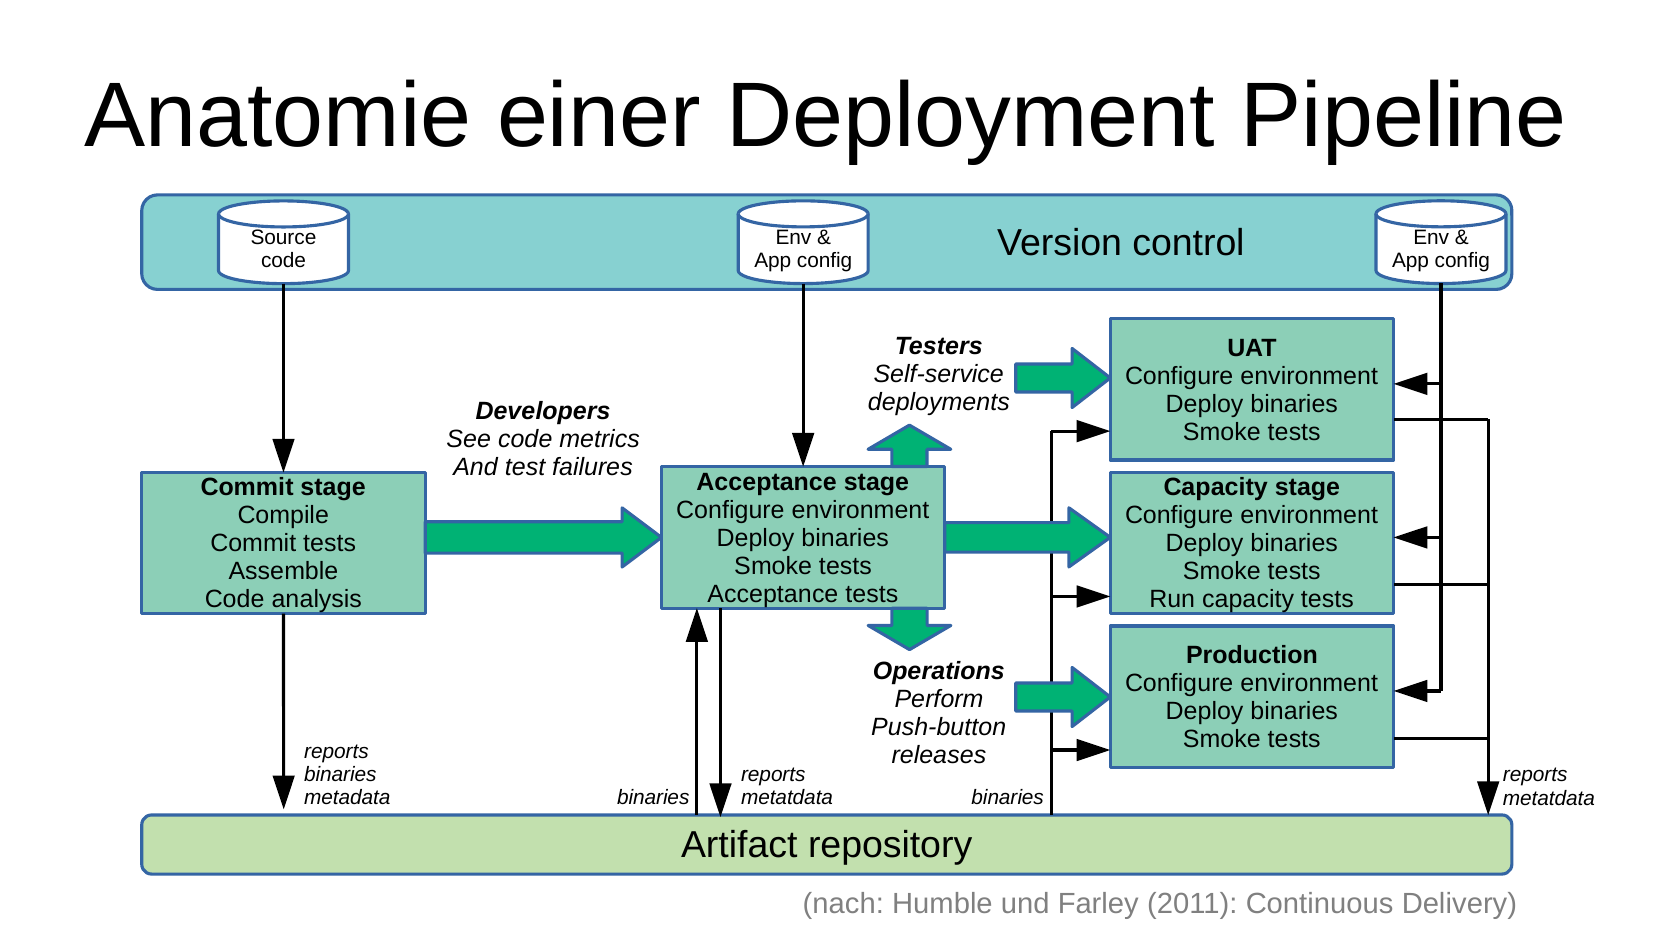

# Anatomie einer Deployment Pipeline
 Version control
Env &
App config
Env &
App config
Source
code
UAT
Configure environment
Deploy binaries
Smoke tests
Testers
Self-service
deployments
Developers
See code metrics
And test failures
Acceptance stage
Configure environment
Deploy binaries
Smoke tests
Acceptance tests
Commit stage
Compile
Commit tests
Assemble
Code analysis
Capacity stage
Configure environment
Deploy binaries
Smoke tests
Run capacity tests
Production
Configure environment
Deploy binaries
Smoke tests
Operations
Perform
Push-button
releases
reports
binaries
metadata
binaries
reports
metatdata
binaries
reports
metatdata
Artifact repository
(nach: Humble und Farley (2011): Continuous Delivery)